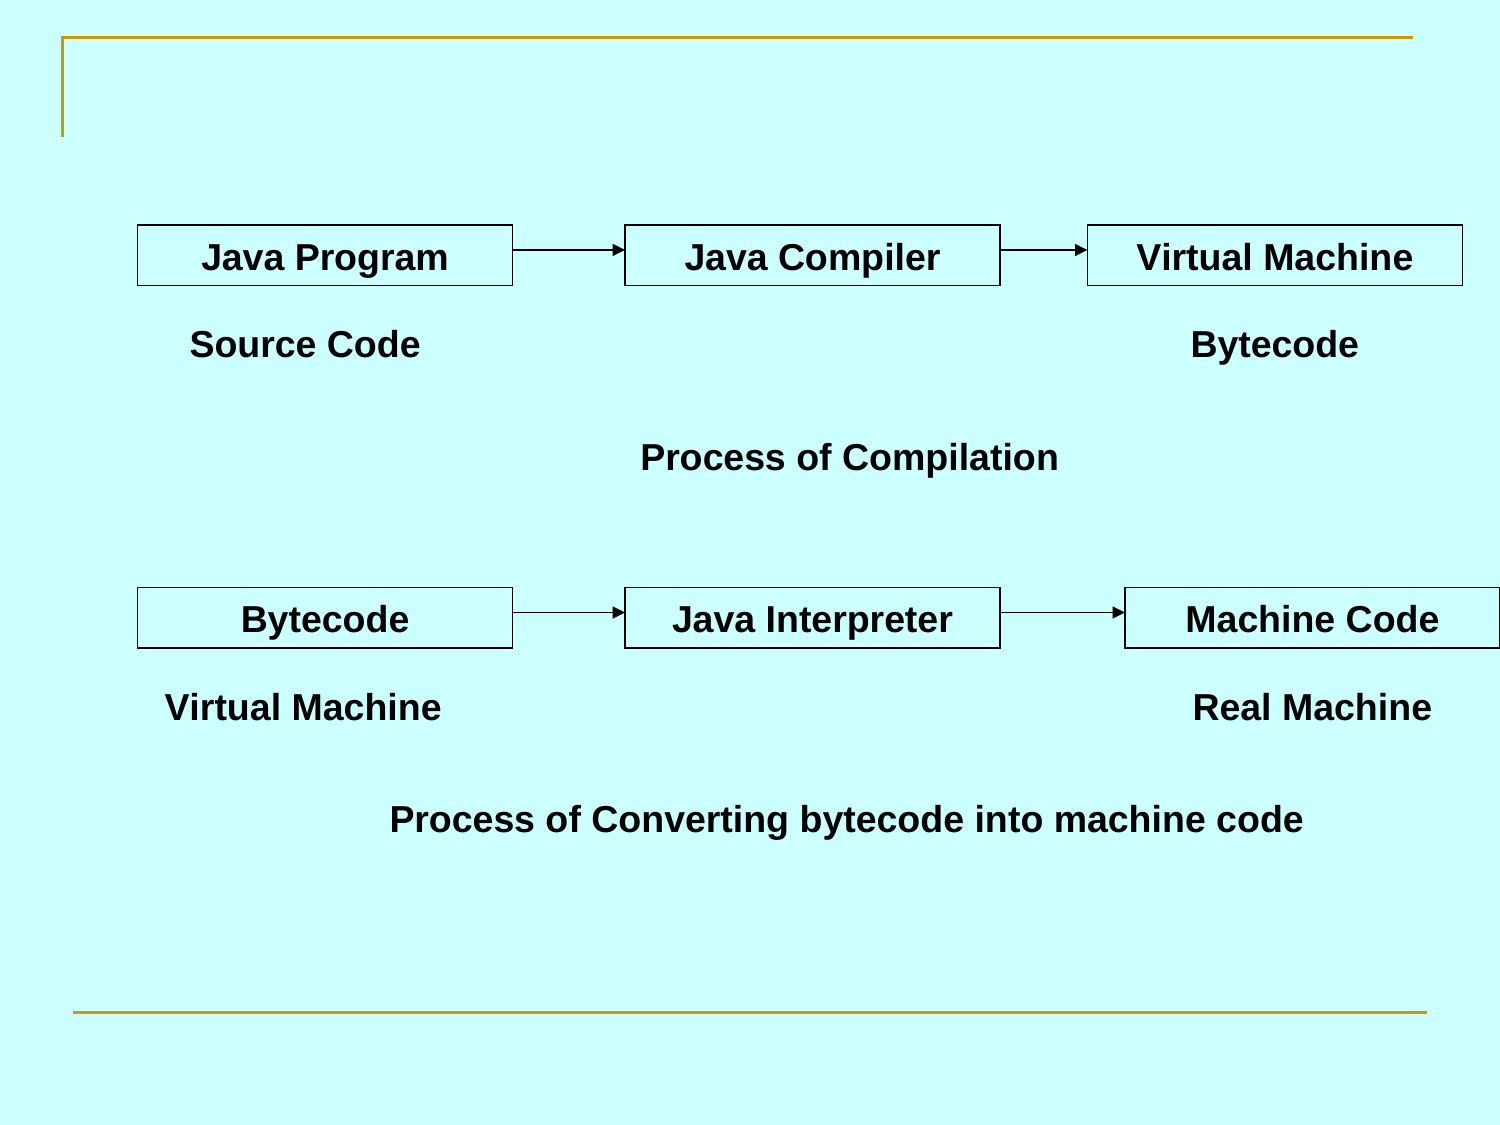

Java Program
Java Compiler
Virtual Machine
Source Code
Bytecode
Bytecode
Java Interpreter
Machine Code
Virtual Machine
Real Machine
Process of Compilation
Process of Converting bytecode into machine code